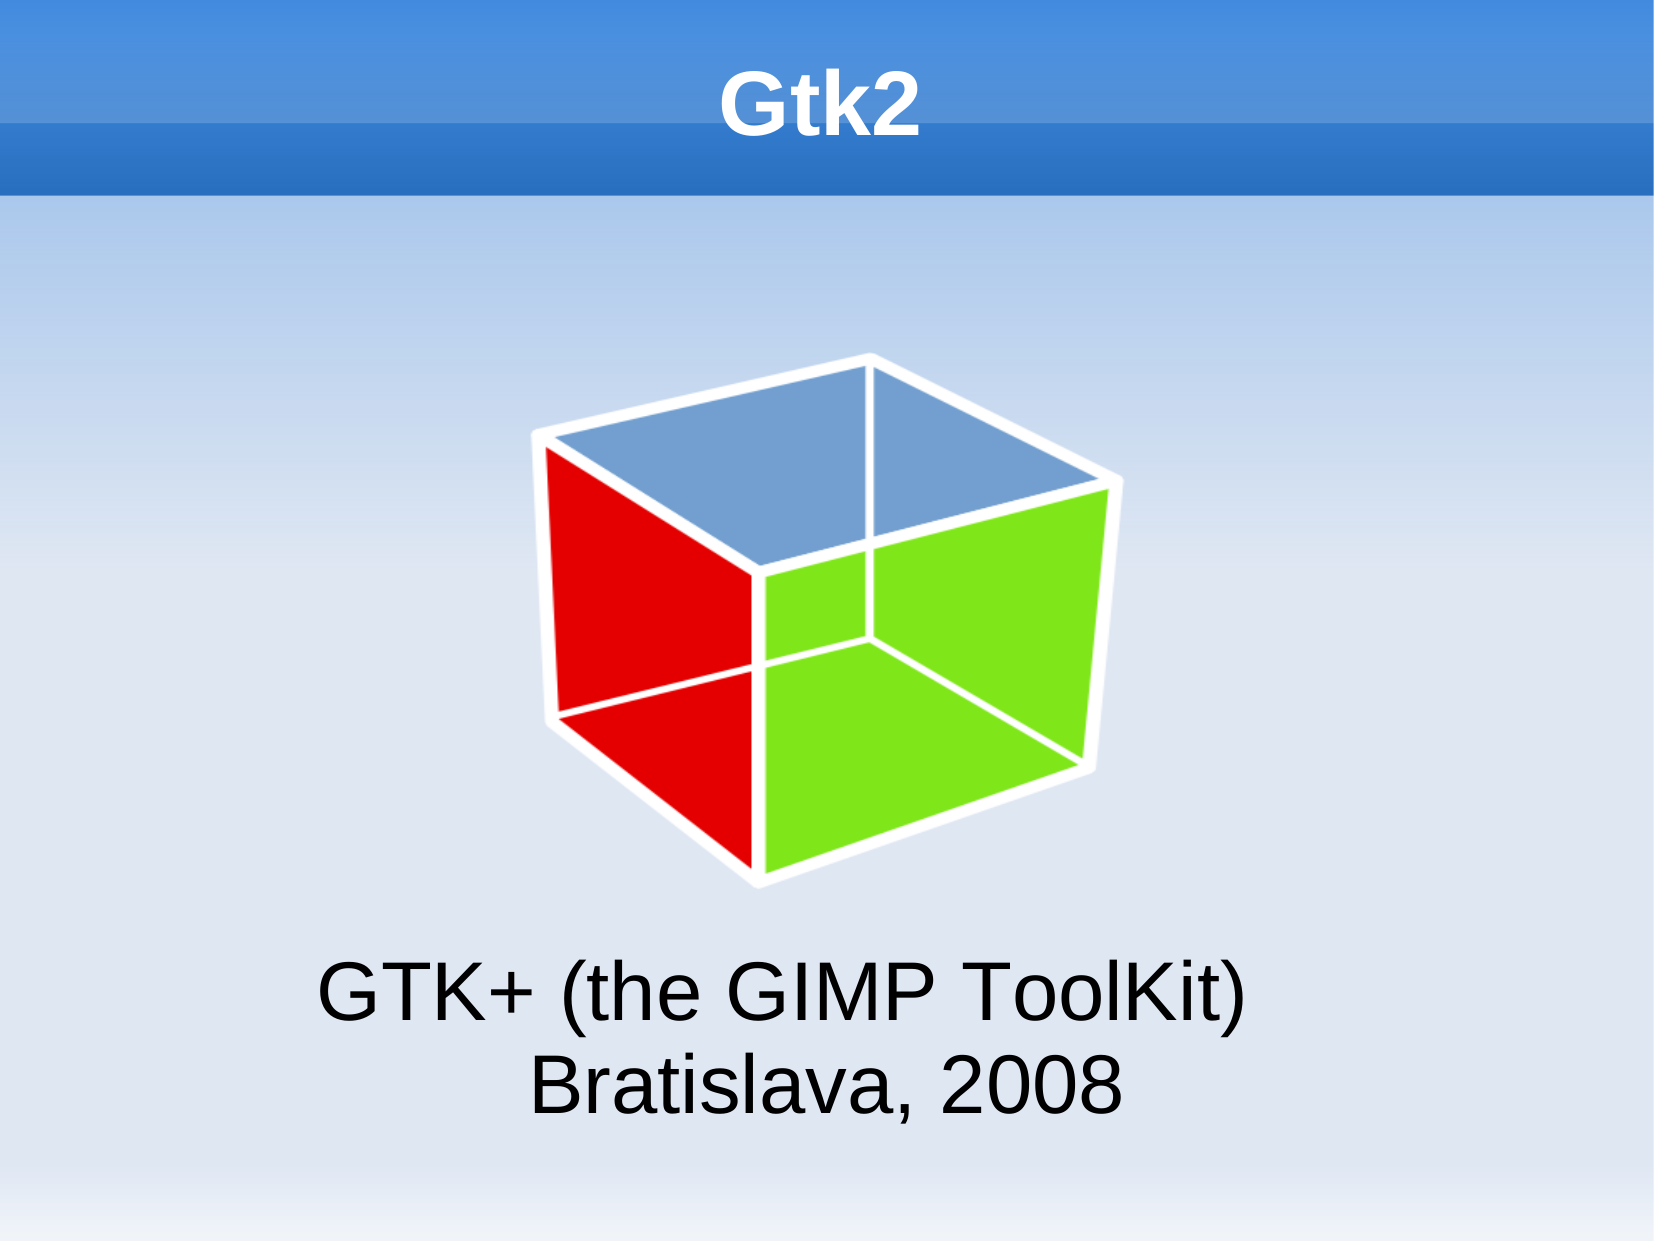

# Gtk2
GTK+ (the GIMP ToolKit)
Bratislava, 2008